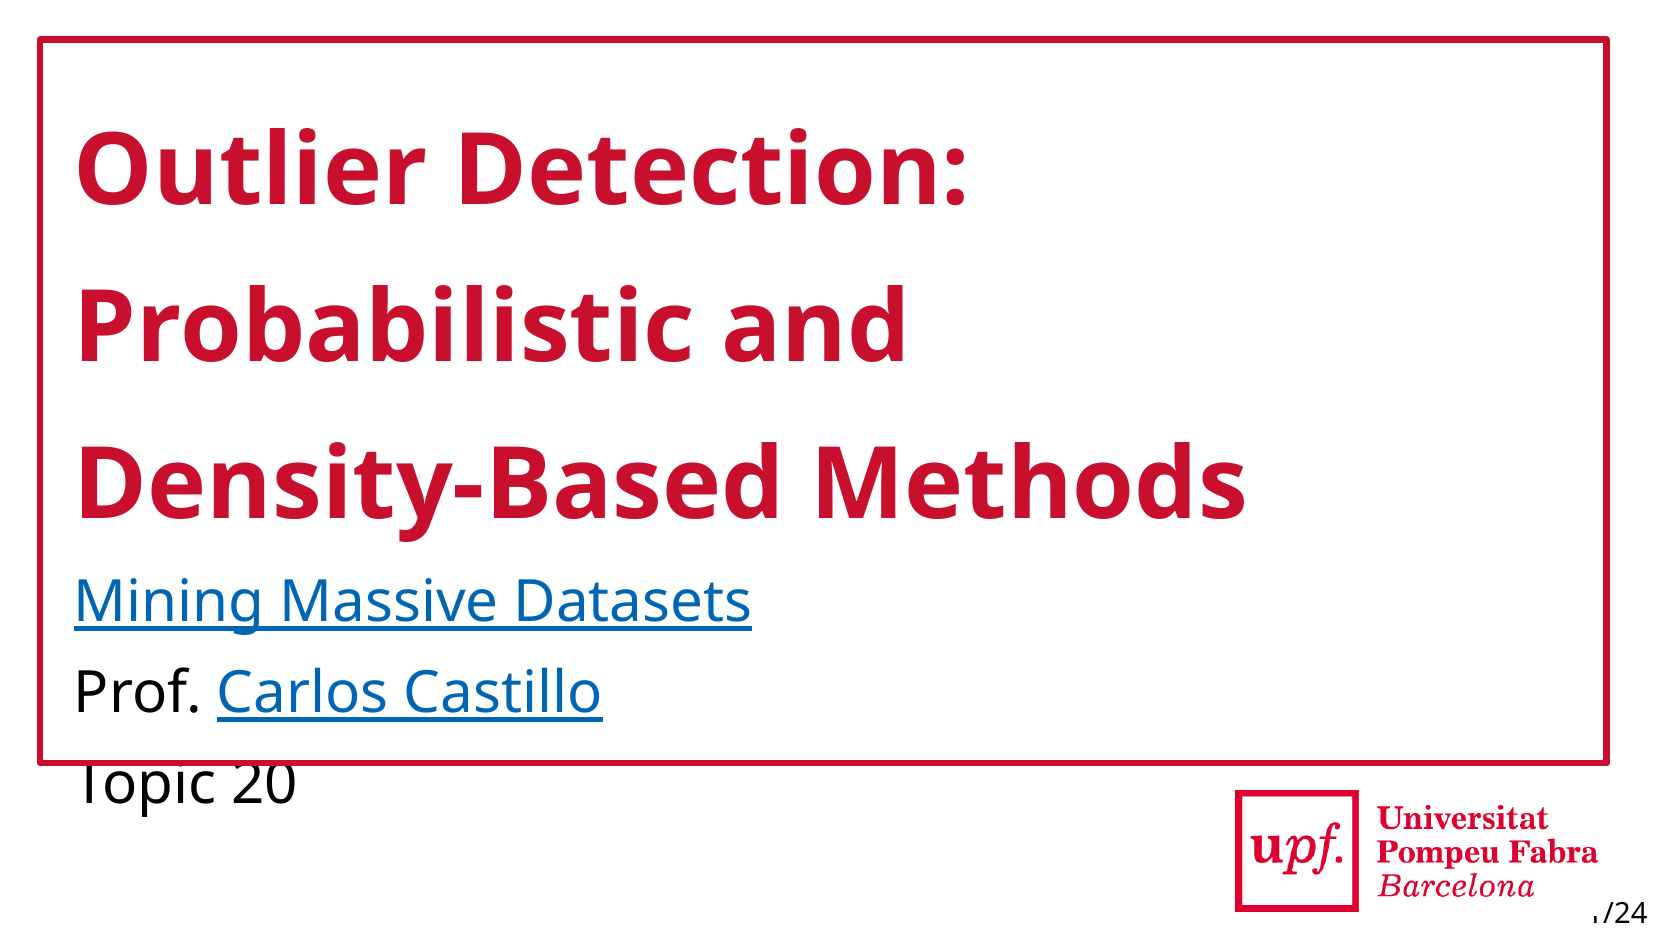

Outlier Detection: Probabilistic and
Density-Based Methods
Mining Massive Datasets
Prof. Carlos Castillo
Topic 20
1